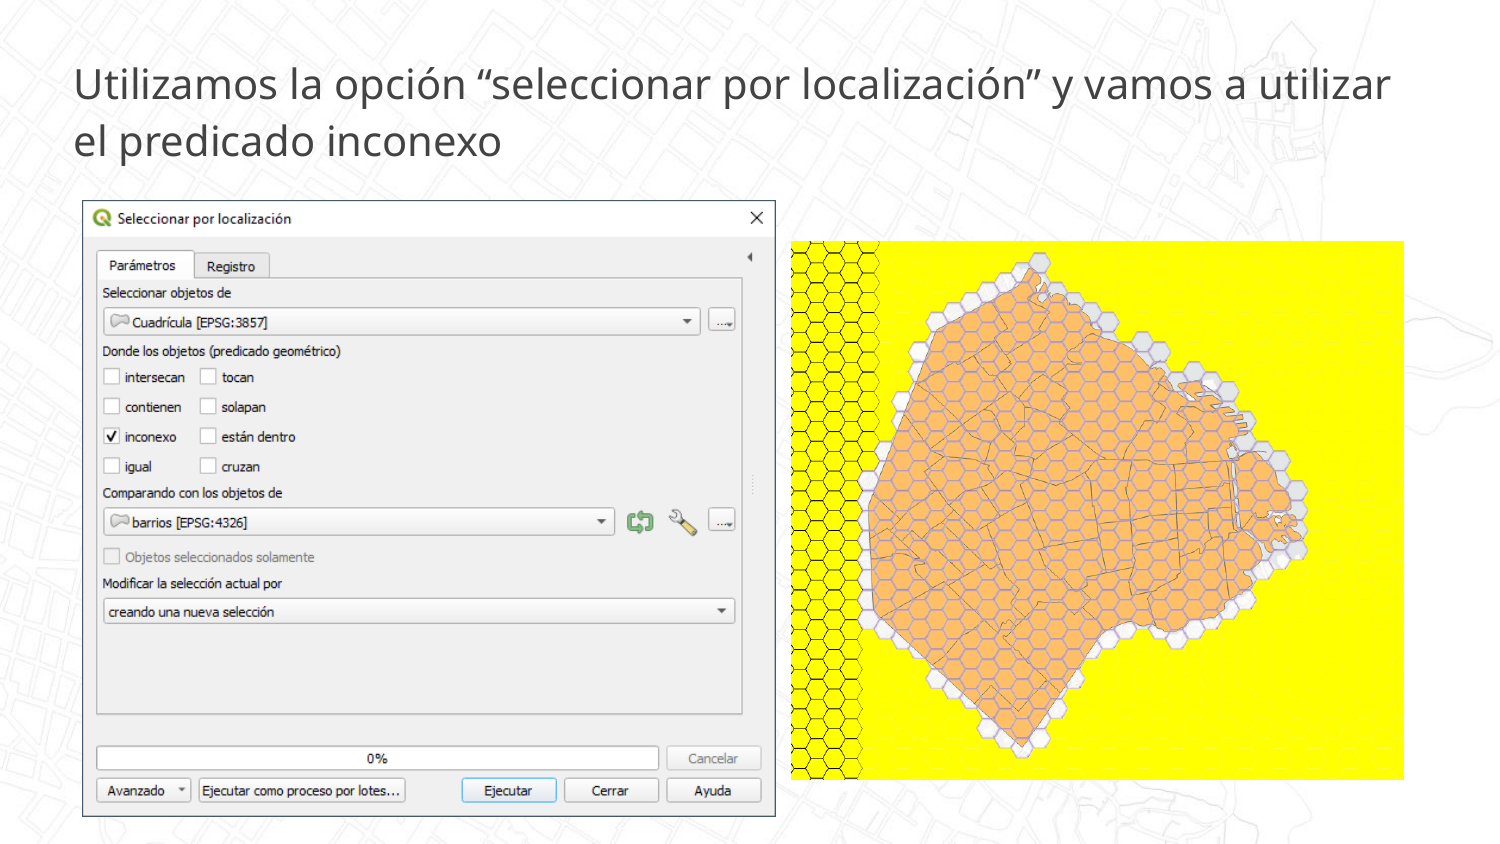

Utilizamos la opción “seleccionar por localización” y vamos a utilizar el predicado inconexo